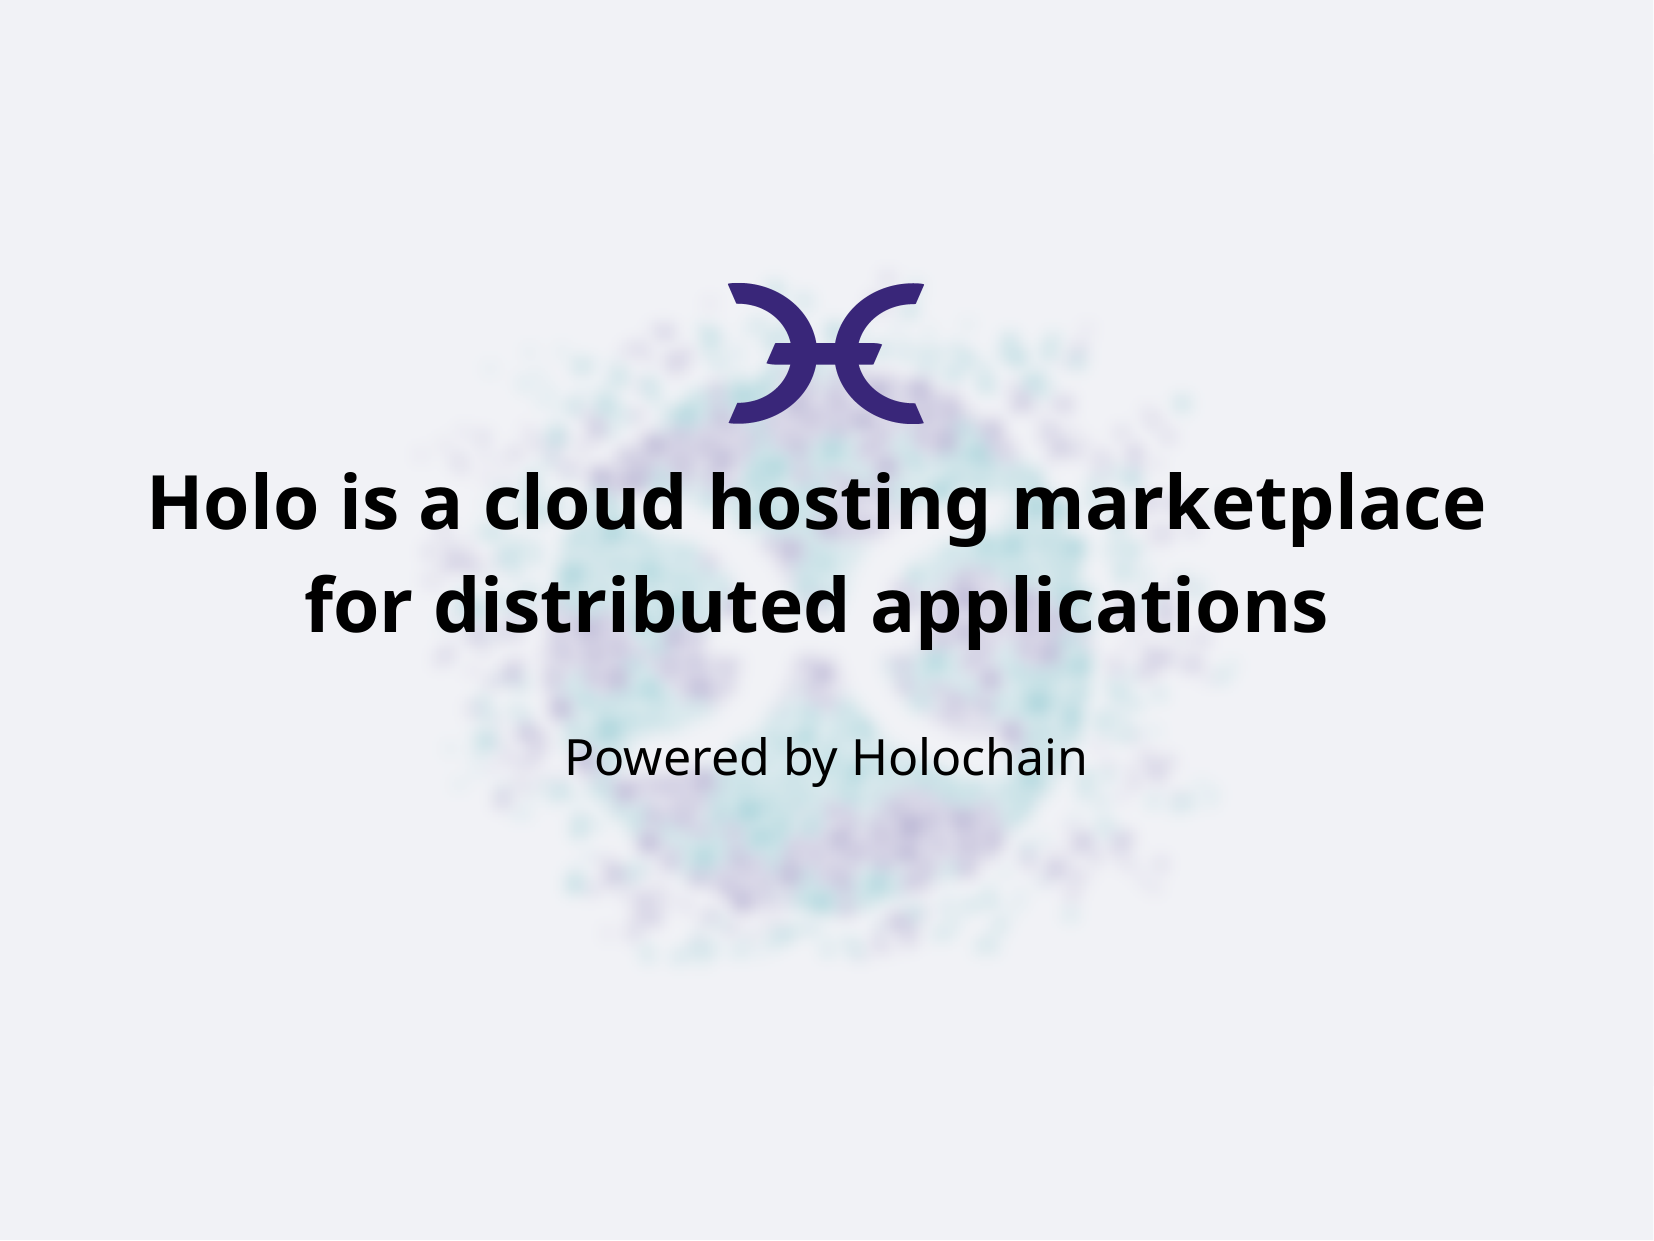

# Holo is a cloud hosting marketplace for distributed applications Powered by Holochain